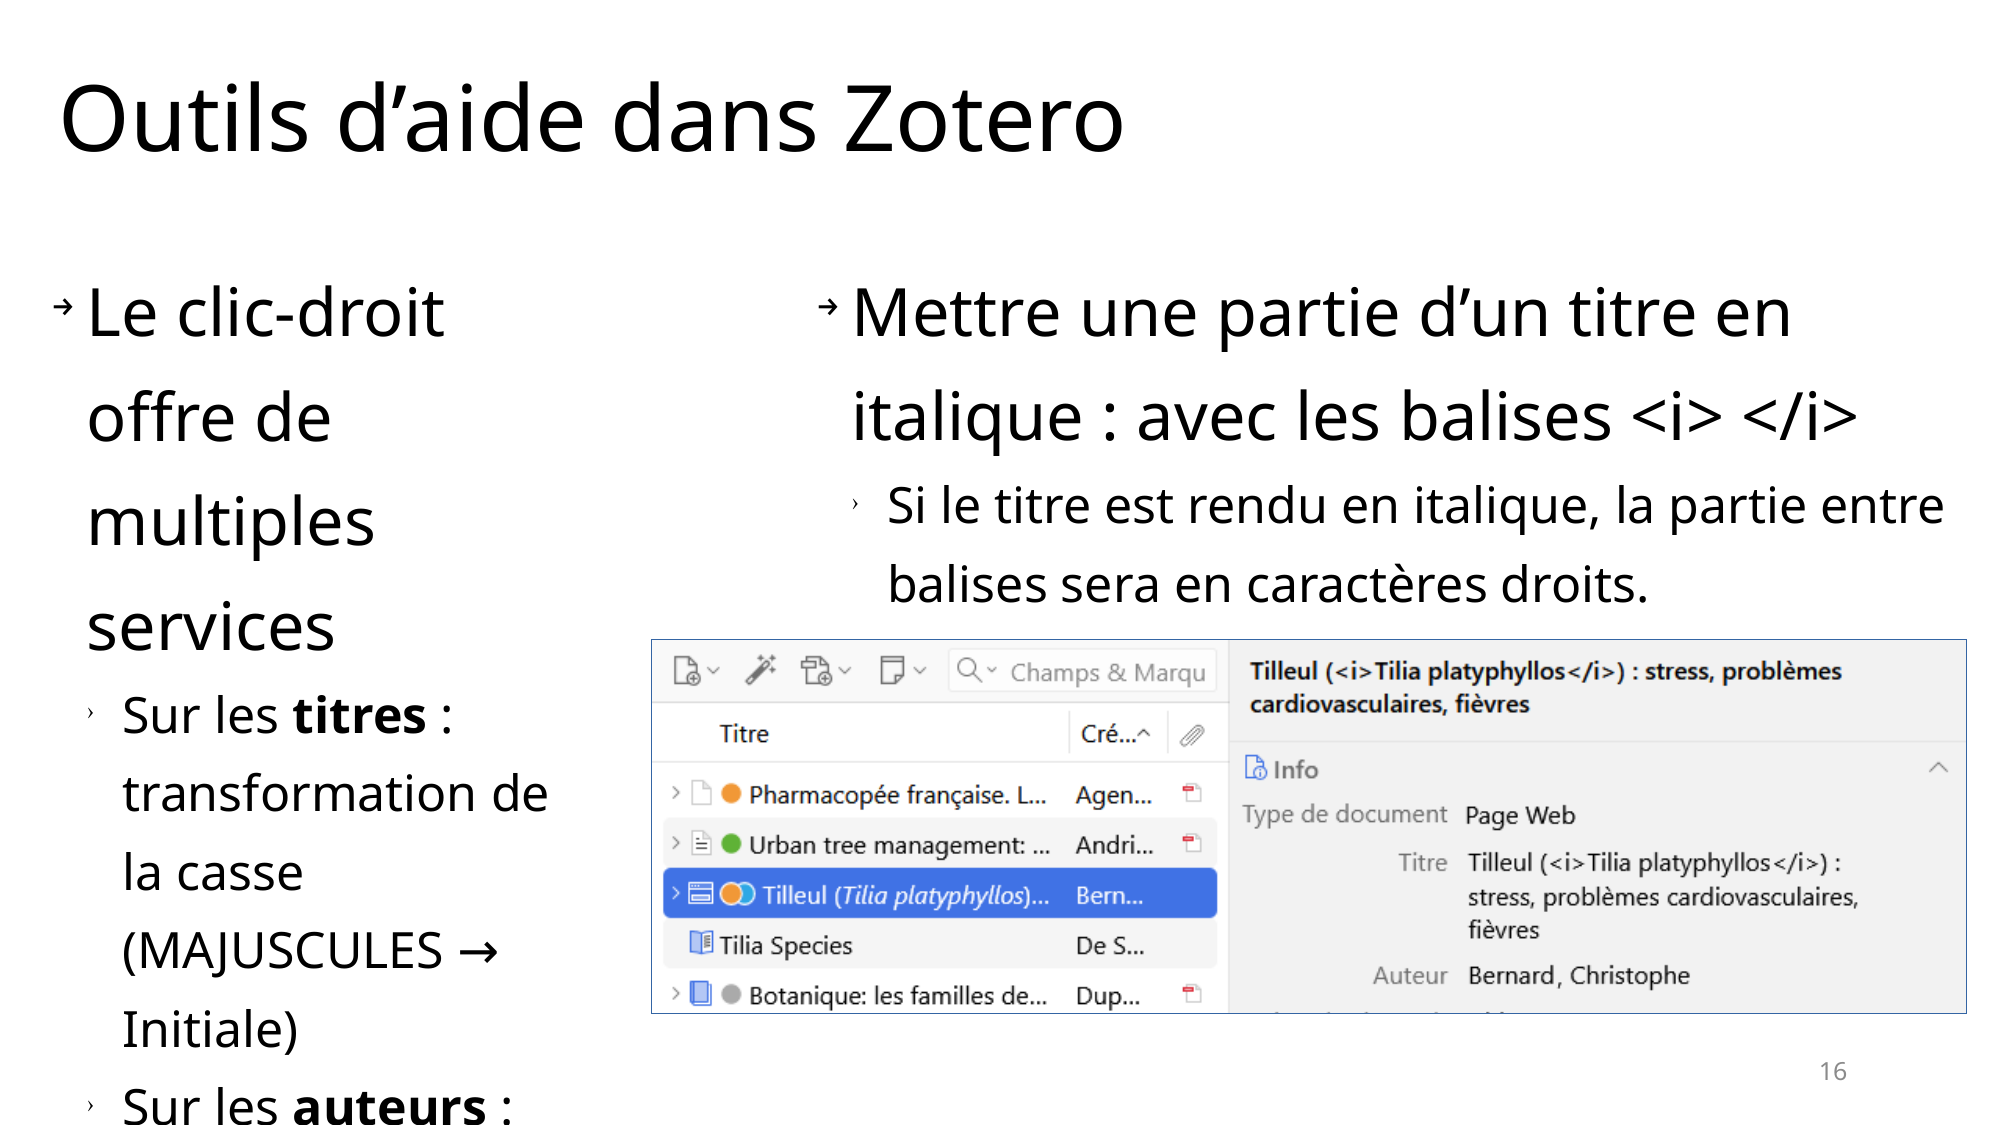

# Outils d’aide dans Zotero
Mettre une partie d’un titre en italique : avec les balises <i> </i>
Si le titre est rendu en italique, la partie entre balises sera en caractères droits.
Pour les plus geek, l’extension de Zotero Linter permet d’utiliser un raccourci clavier pour cela.
Le clic-droit offre de multiples services
Sur les titres : transformation de la casse (MAJUSCULES → Initiale)
Sur les auteurs : transformation de la casse et inversion prénom/nom
16